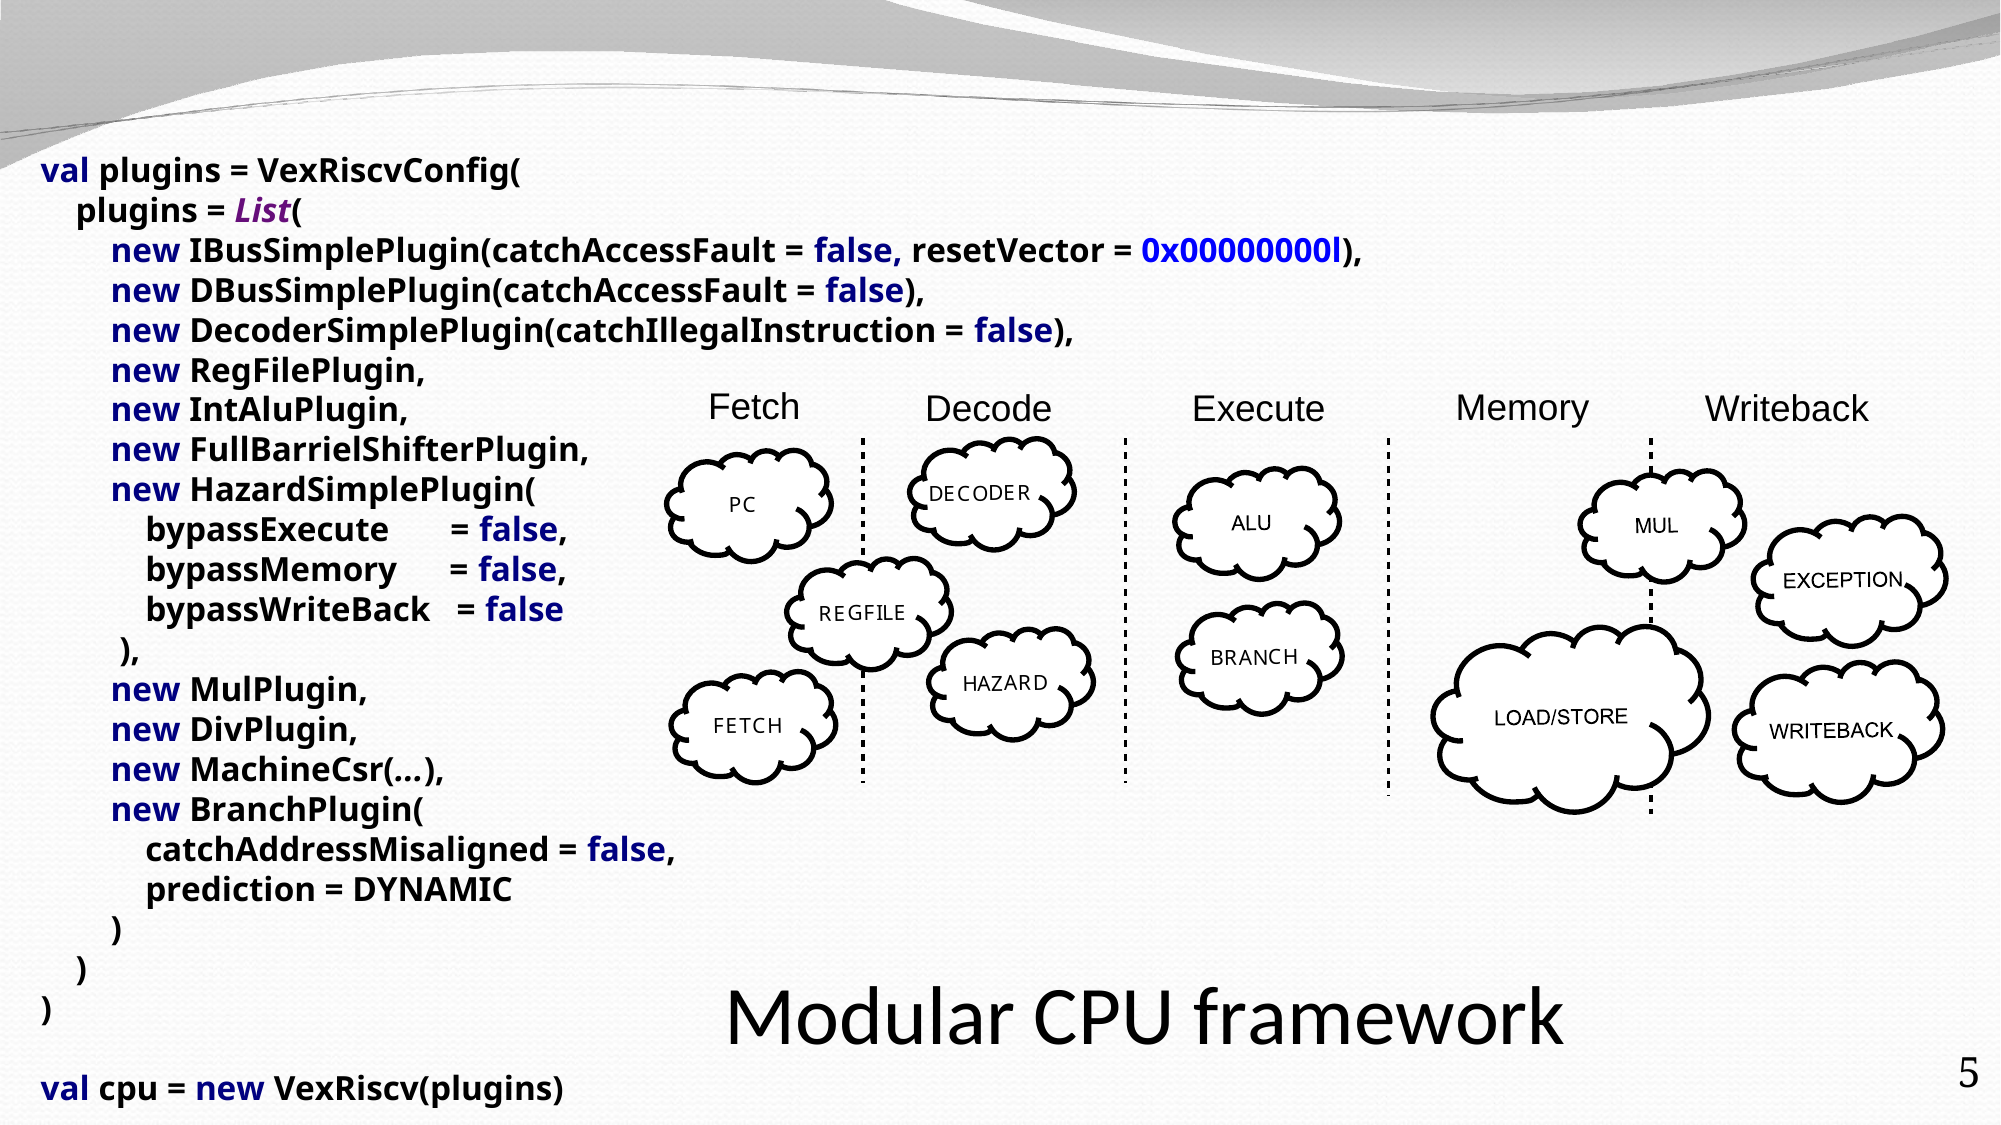

val plugins = VexRiscvConfig(
 plugins = List(
 new IBusSimplePlugin(catchAccessFault = false, resetVector = 0x00000000l),
 new DBusSimplePlugin(catchAccessFault = false),
 new DecoderSimplePlugin(catchIllegalInstruction = false),
 new RegFilePlugin,
 new IntAluPlugin,
 new FullBarrielShifterPlugin,
 new HazardSimplePlugin(
 bypassExecute = false,
 bypassMemory = false,
 bypassWriteBack = false
 ),
 new MulPlugin,
 new DivPlugin,
 new MachineCsr(...),
 new BranchPlugin(
 catchAddressMisaligned = false,
 prediction = DYNAMIC
 )
 )
)
val cpu = new VexRiscv(plugins)
# Modular CPU framework